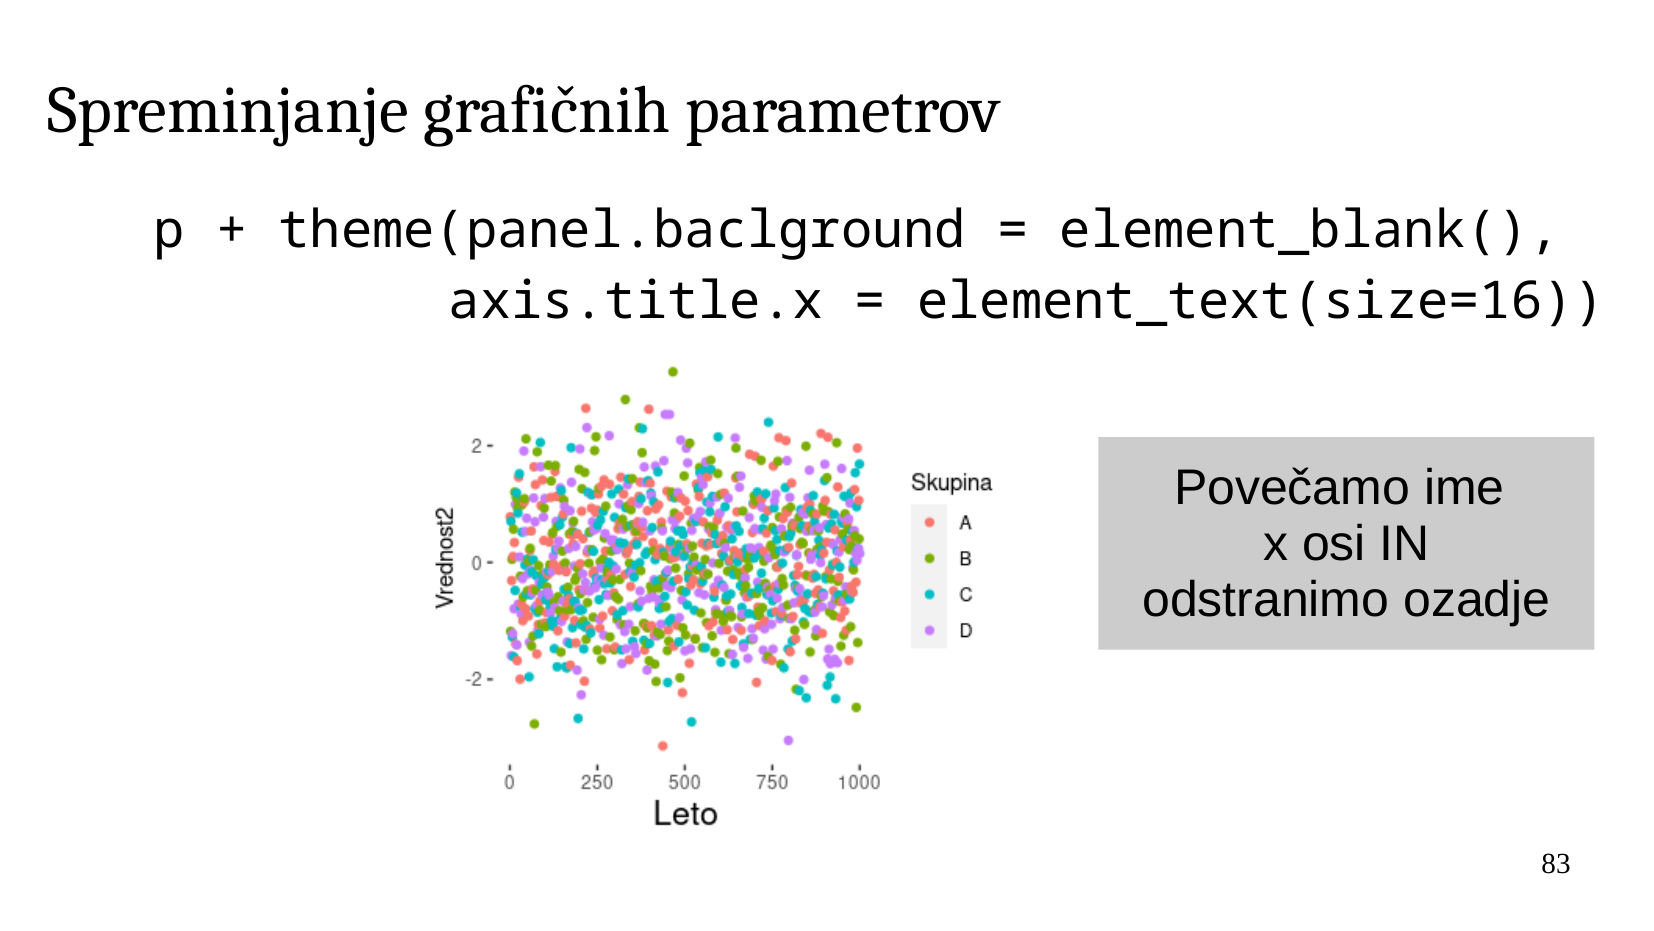

# Spreminjanje grafičnih parametrov
p + theme(panel.baclground = element_blank(), 					axis.title.x = element_text(size=16))
Povečamo ime
x osi IN
odstranimo ozadje
83